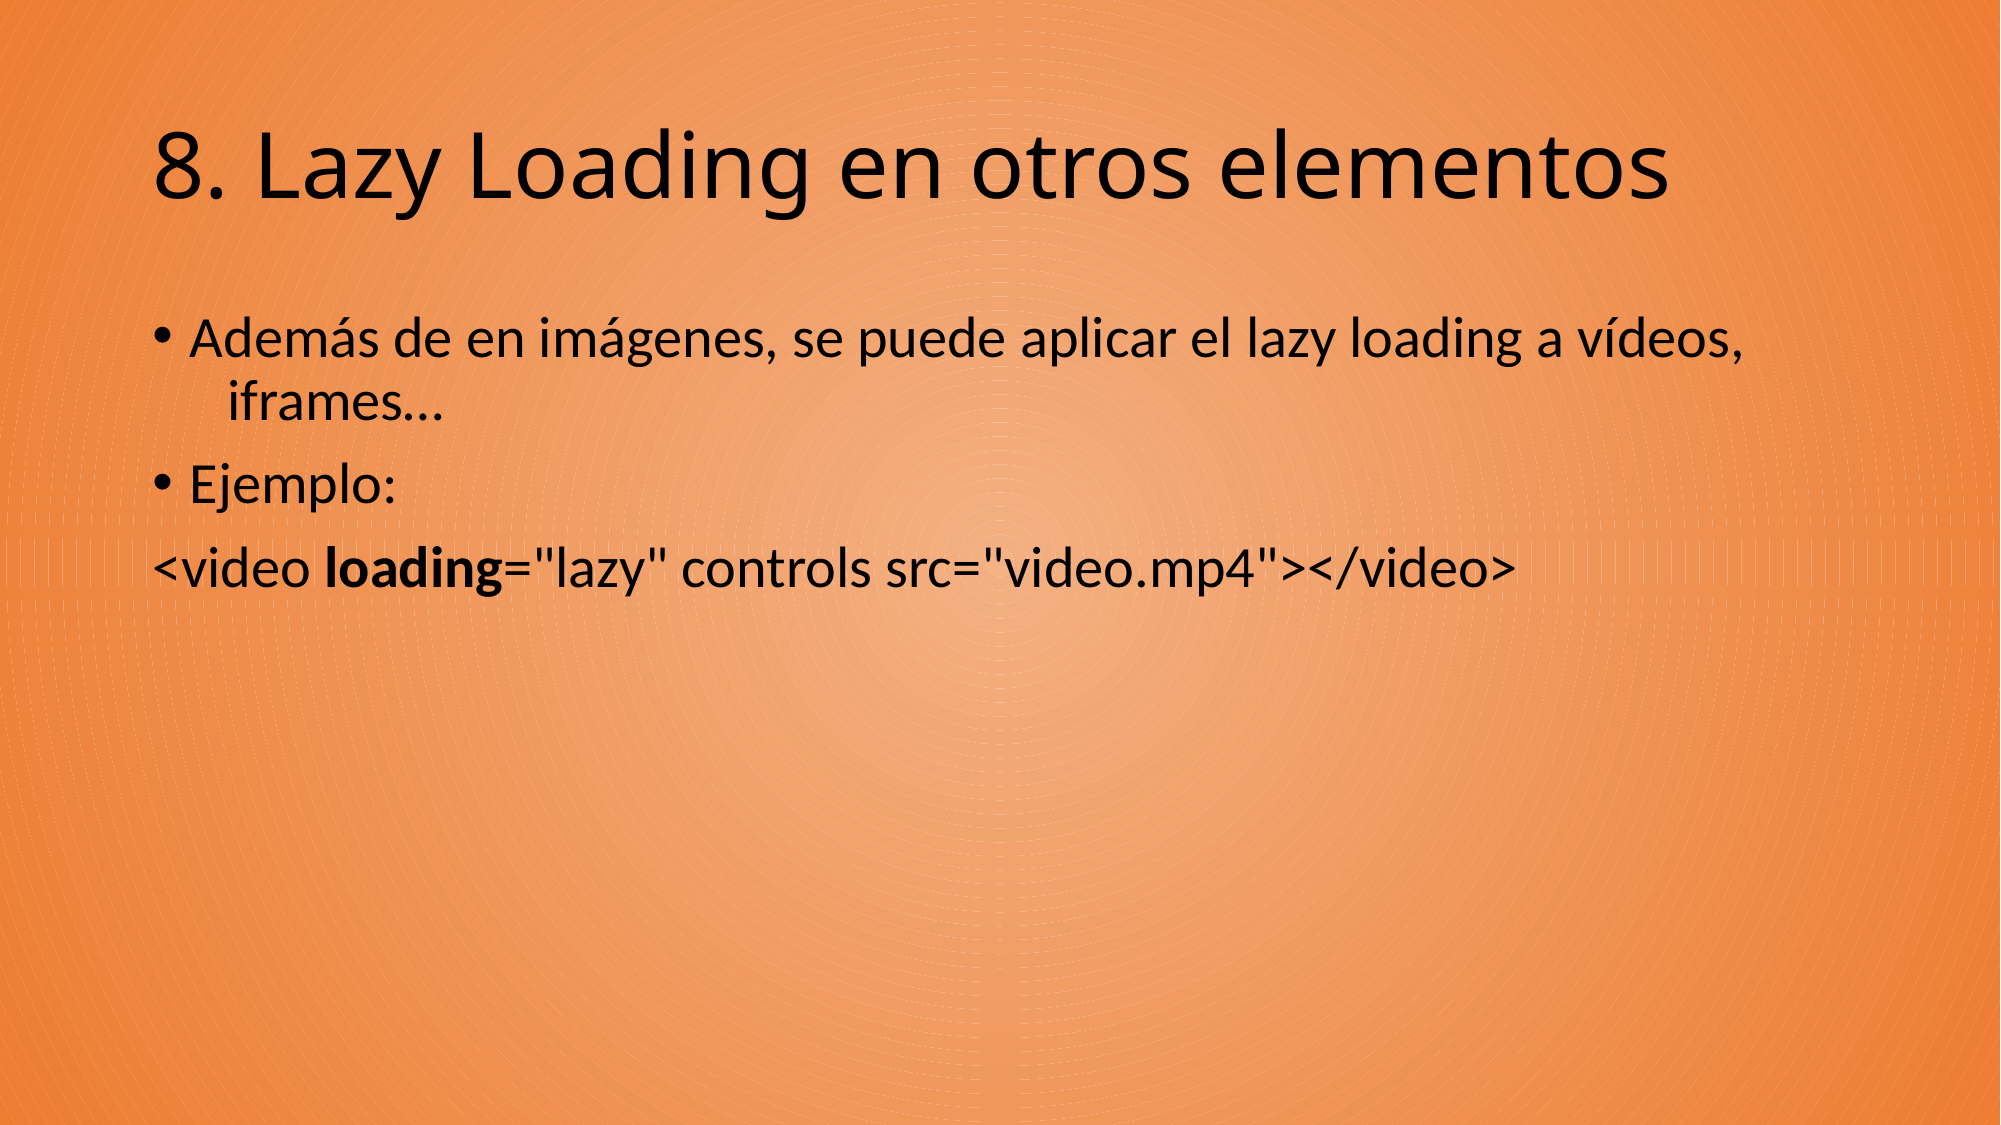

# 8. Lazy Loading en otros elementos
Además de en imágenes, se puede aplicar el lazy loading a vídeos, iframes…
Ejemplo:
<video loading="lazy" controls src="video.mp4"></video>